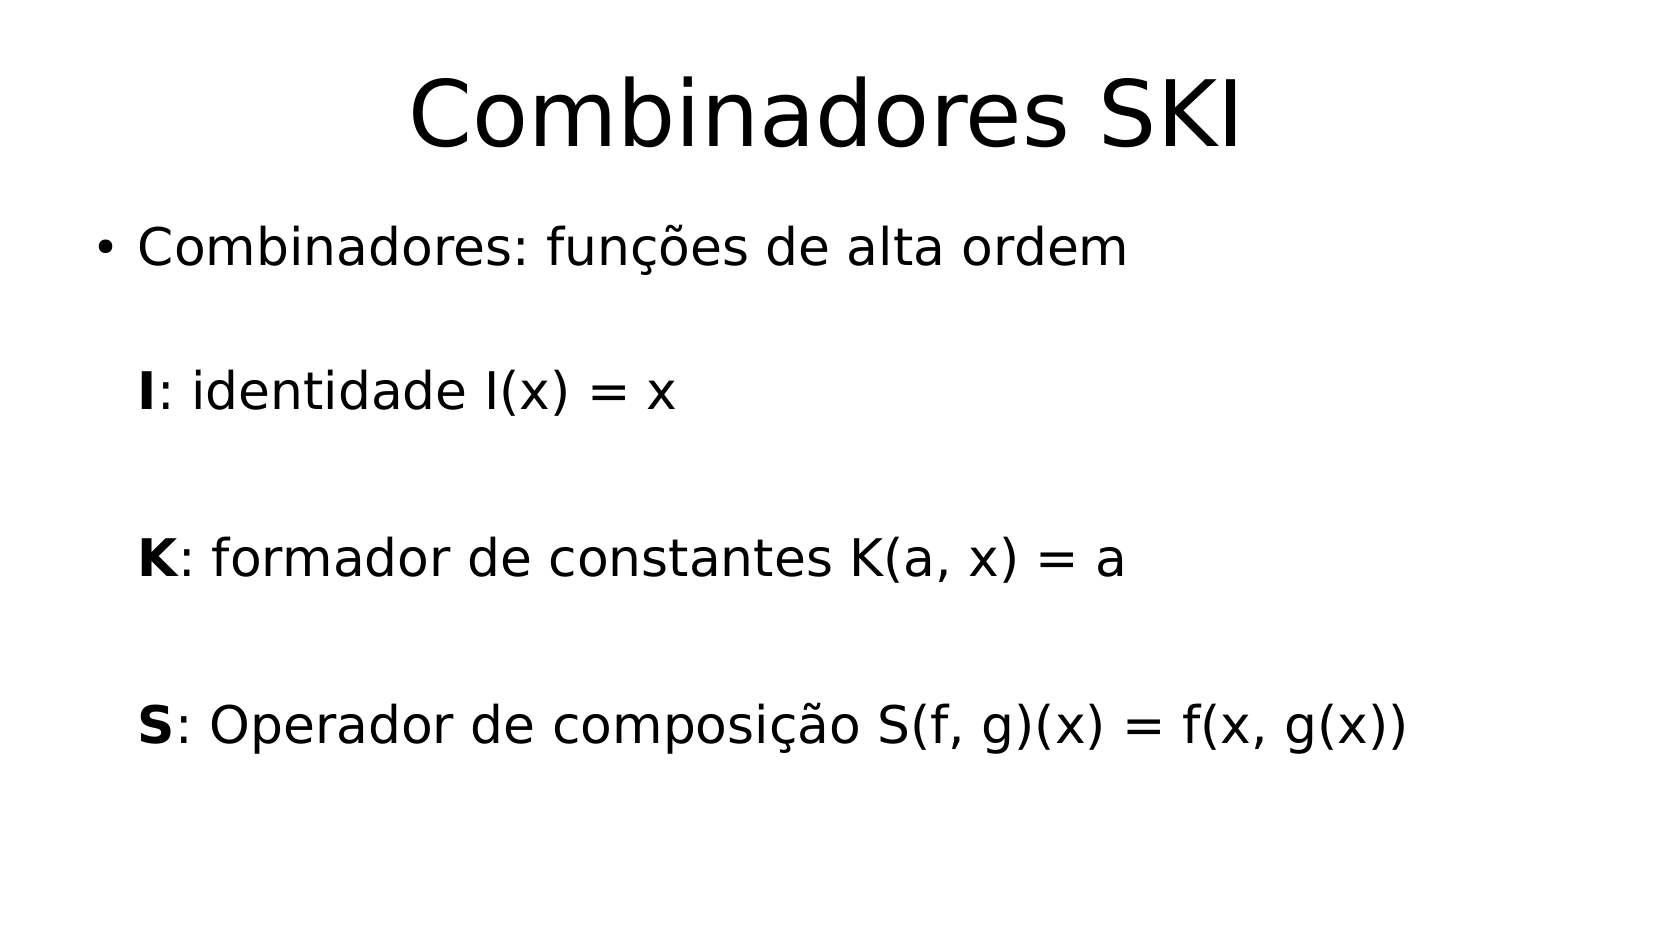

# Combinadores SKI
Combinadores: funções de alta ordem
I: identidade I(x) = x
K: formador de constantes K(a, x) = a
S: Operador de composição S(f, g)(x) = f(x, g(x))